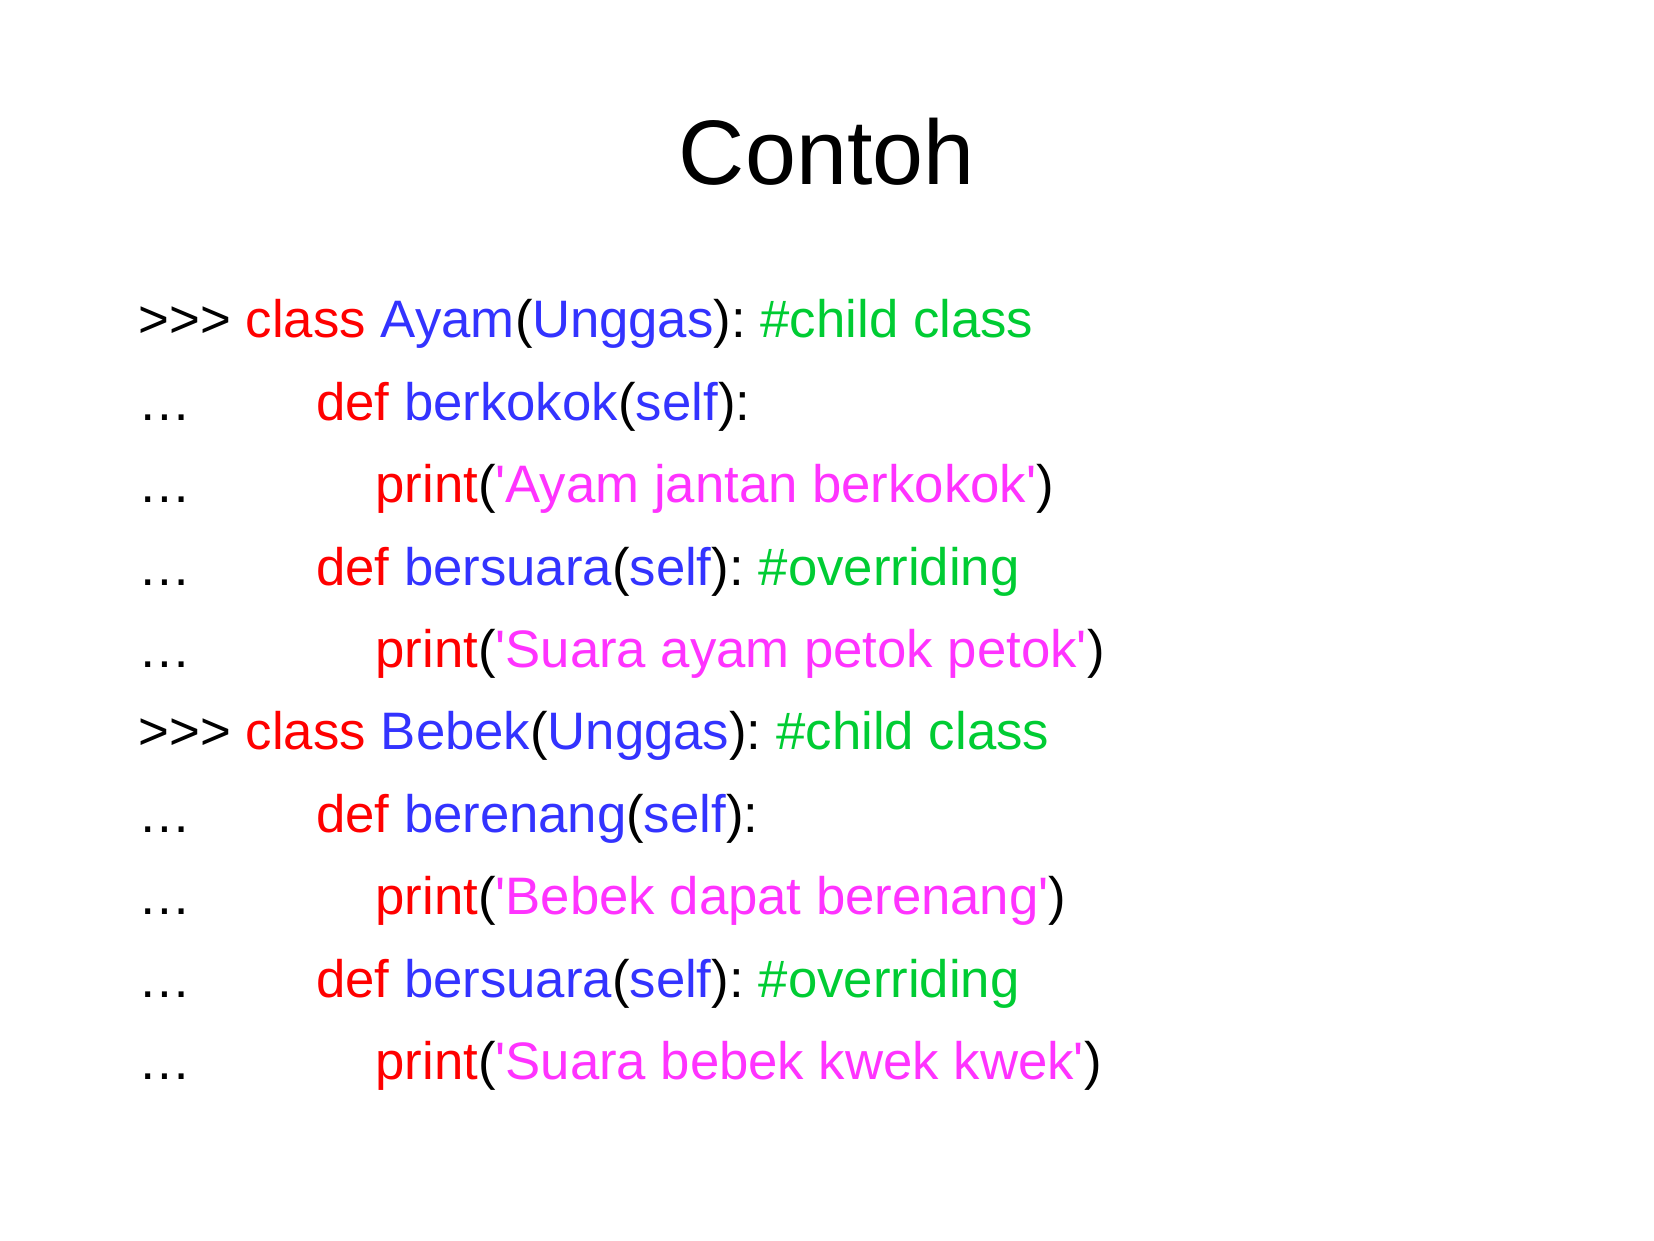

# Contoh
>>> class Ayam(Unggas): #child class
… 	 	def berkokok(self):
… 	 	 	print('Ayam jantan berkokok')
… 	 	def bersuara(self): #overriding
… 	 	 	print('Suara ayam petok petok')
>>> class Bebek(Unggas): #child class
… 	 	def berenang(self):
… 	 	 	print('Bebek dapat berenang')
… 	 	def bersuara(self): #overriding
… 	 	 	print('Suara bebek kwek kwek')